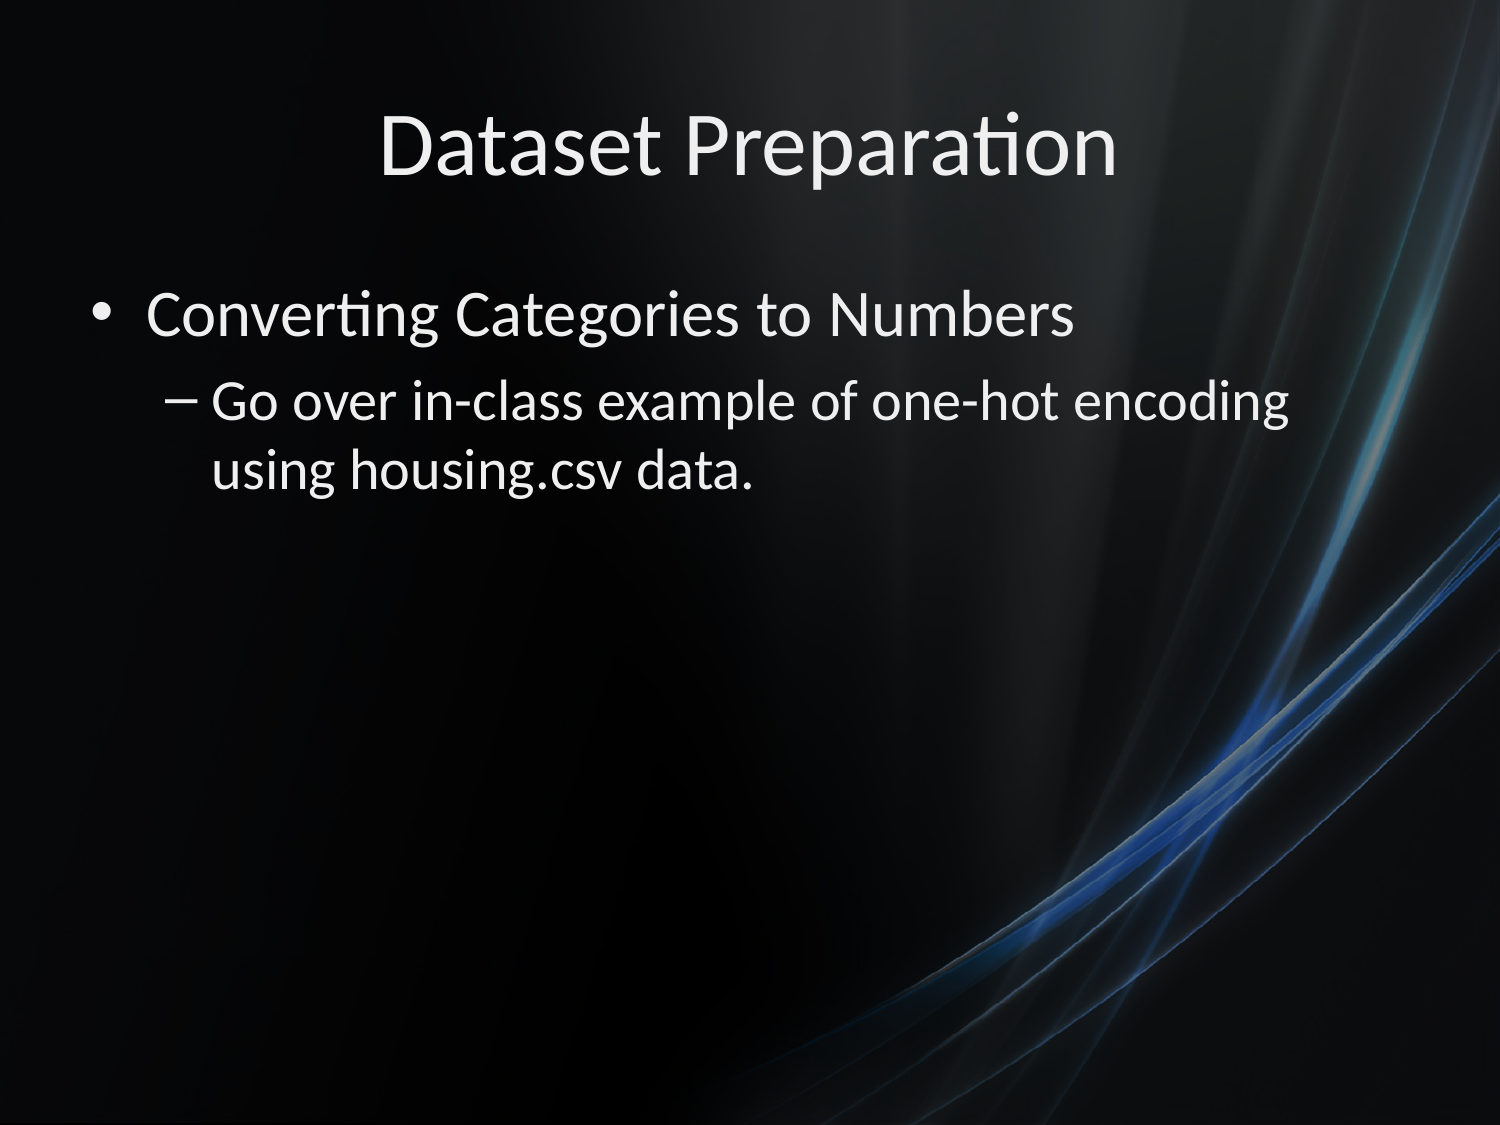

# Dataset Preparation
Converting Categories to Numbers
Go over in-class example of one-hot encoding using housing.csv data.